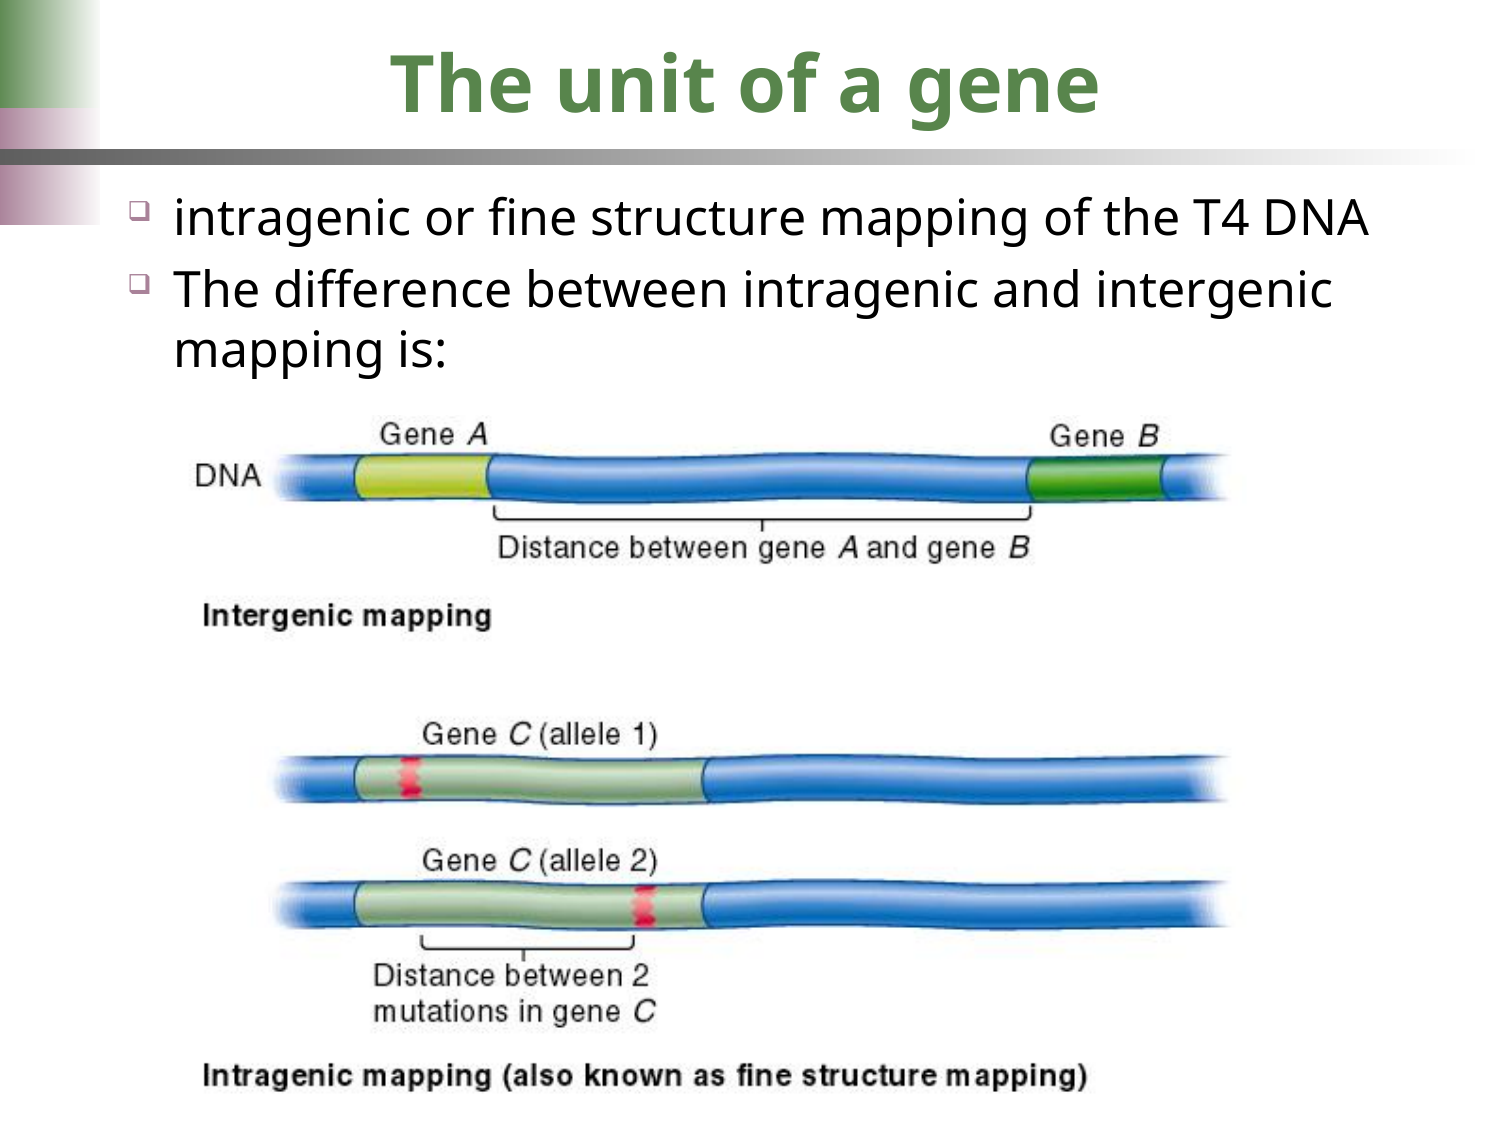

# The unit of a gene
intragenic or fine structure mapping of the T4 DNA
The difference between intragenic and intergenic mapping is: